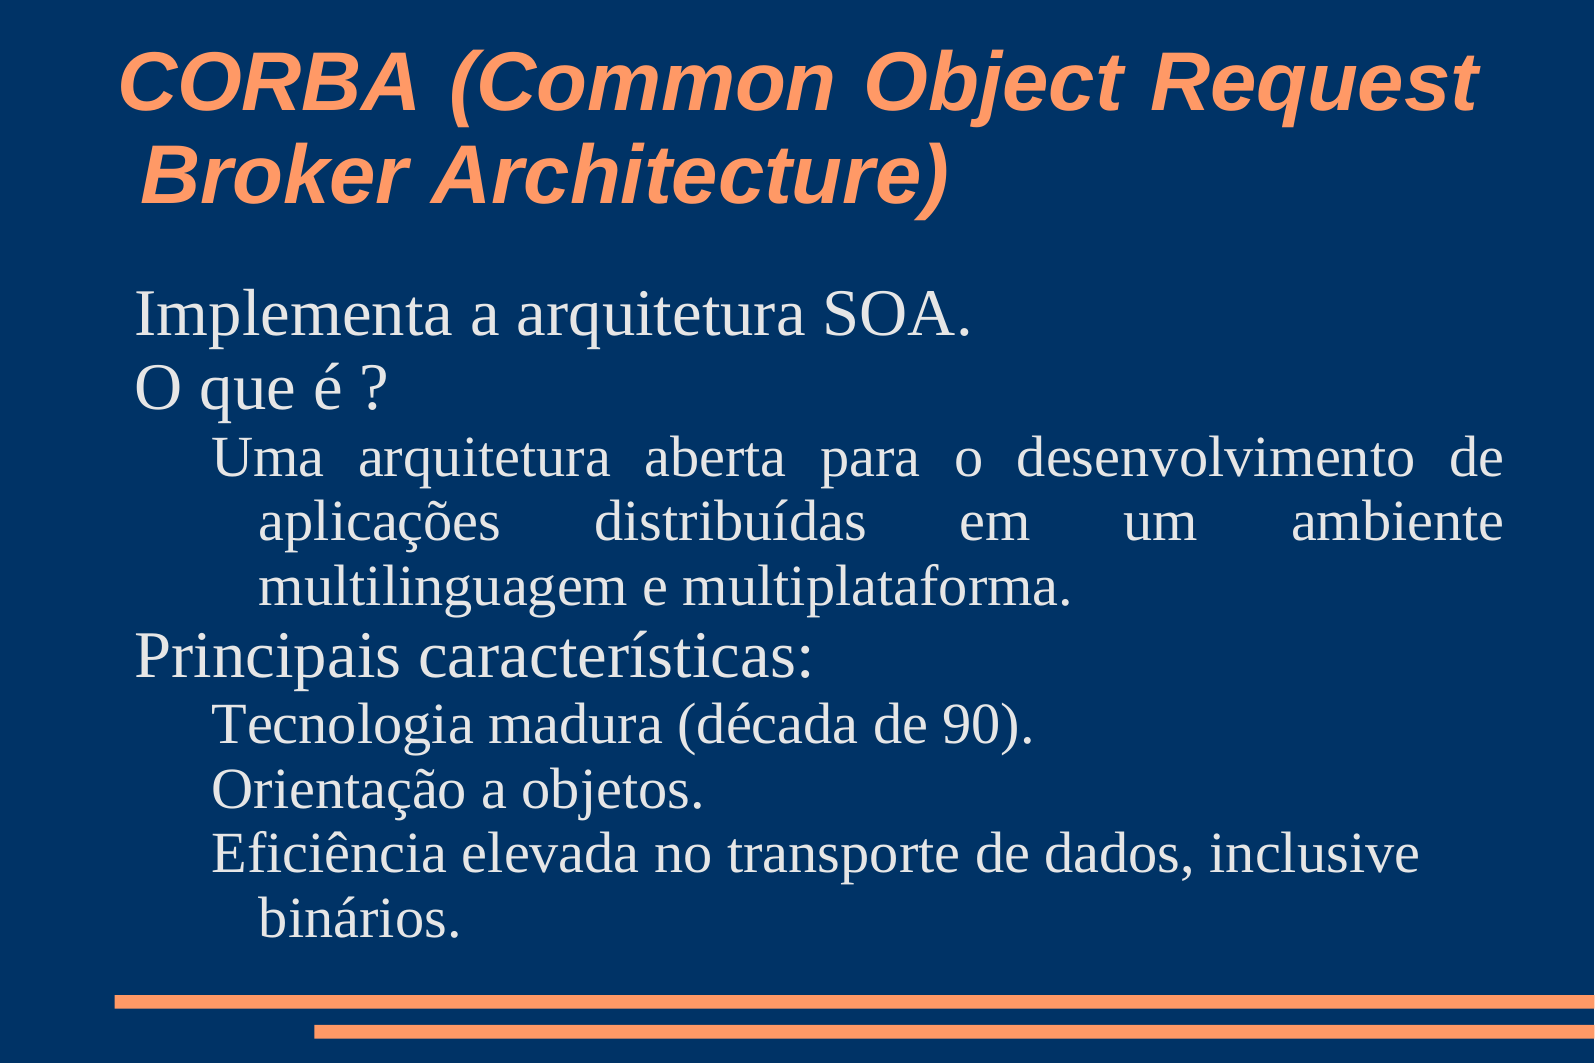

# CORBA (Common Object Request Broker Architecture)
Implementa a arquitetura SOA.
O que é ?
Uma arquitetura aberta para o desenvolvimento de aplicações distribuídas em um ambiente multilinguagem e multiplataforma.
Principais características:
Tecnologia madura (década de 90).
Orientação a objetos.
Eficiência elevada no transporte de dados, inclusive binários.